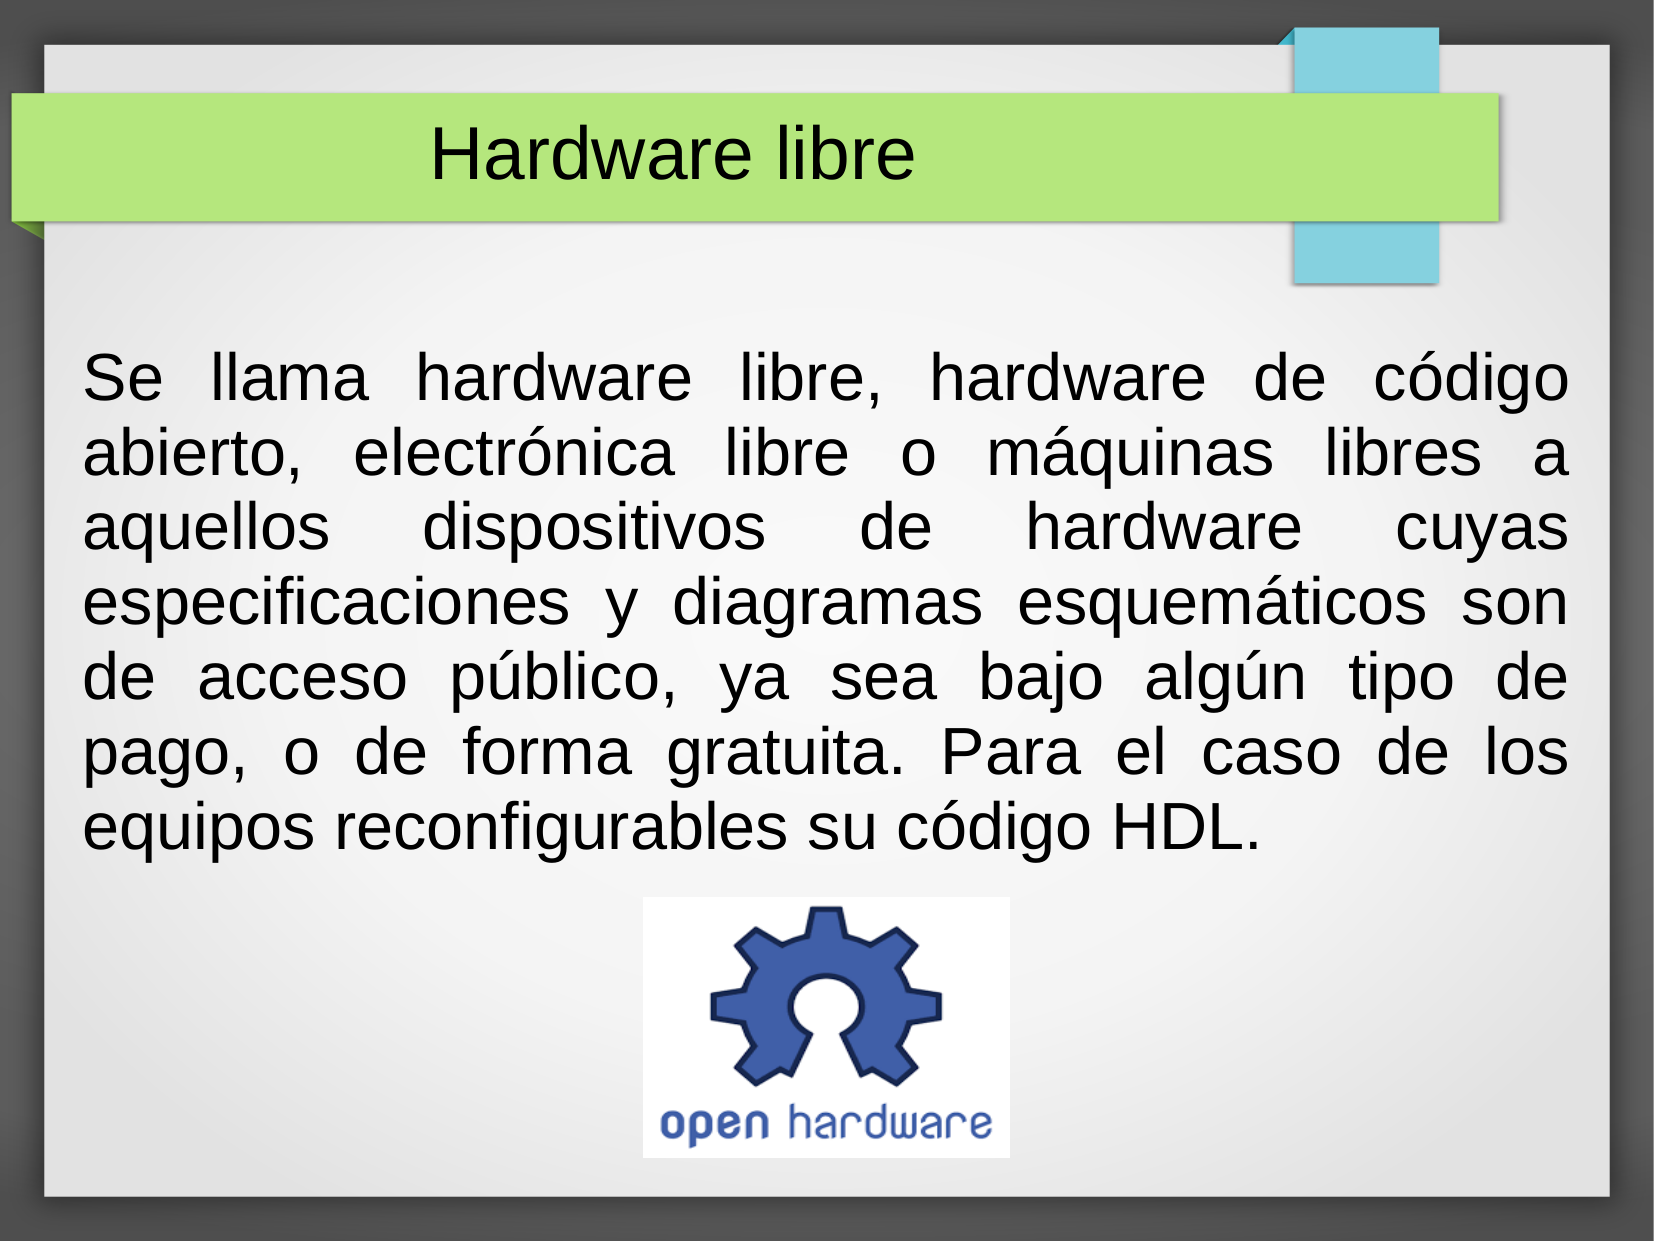

# Hardware libre
Se llama hardware libre, hardware de código abierto, electrónica libre o máquinas libres a aquellos dispositivos de hardware cuyas especificaciones y diagramas esquemáticos son de acceso público, ya sea bajo algún tipo de pago, o de forma gratuita. Para el caso de los equipos reconfigurables su código HDL.